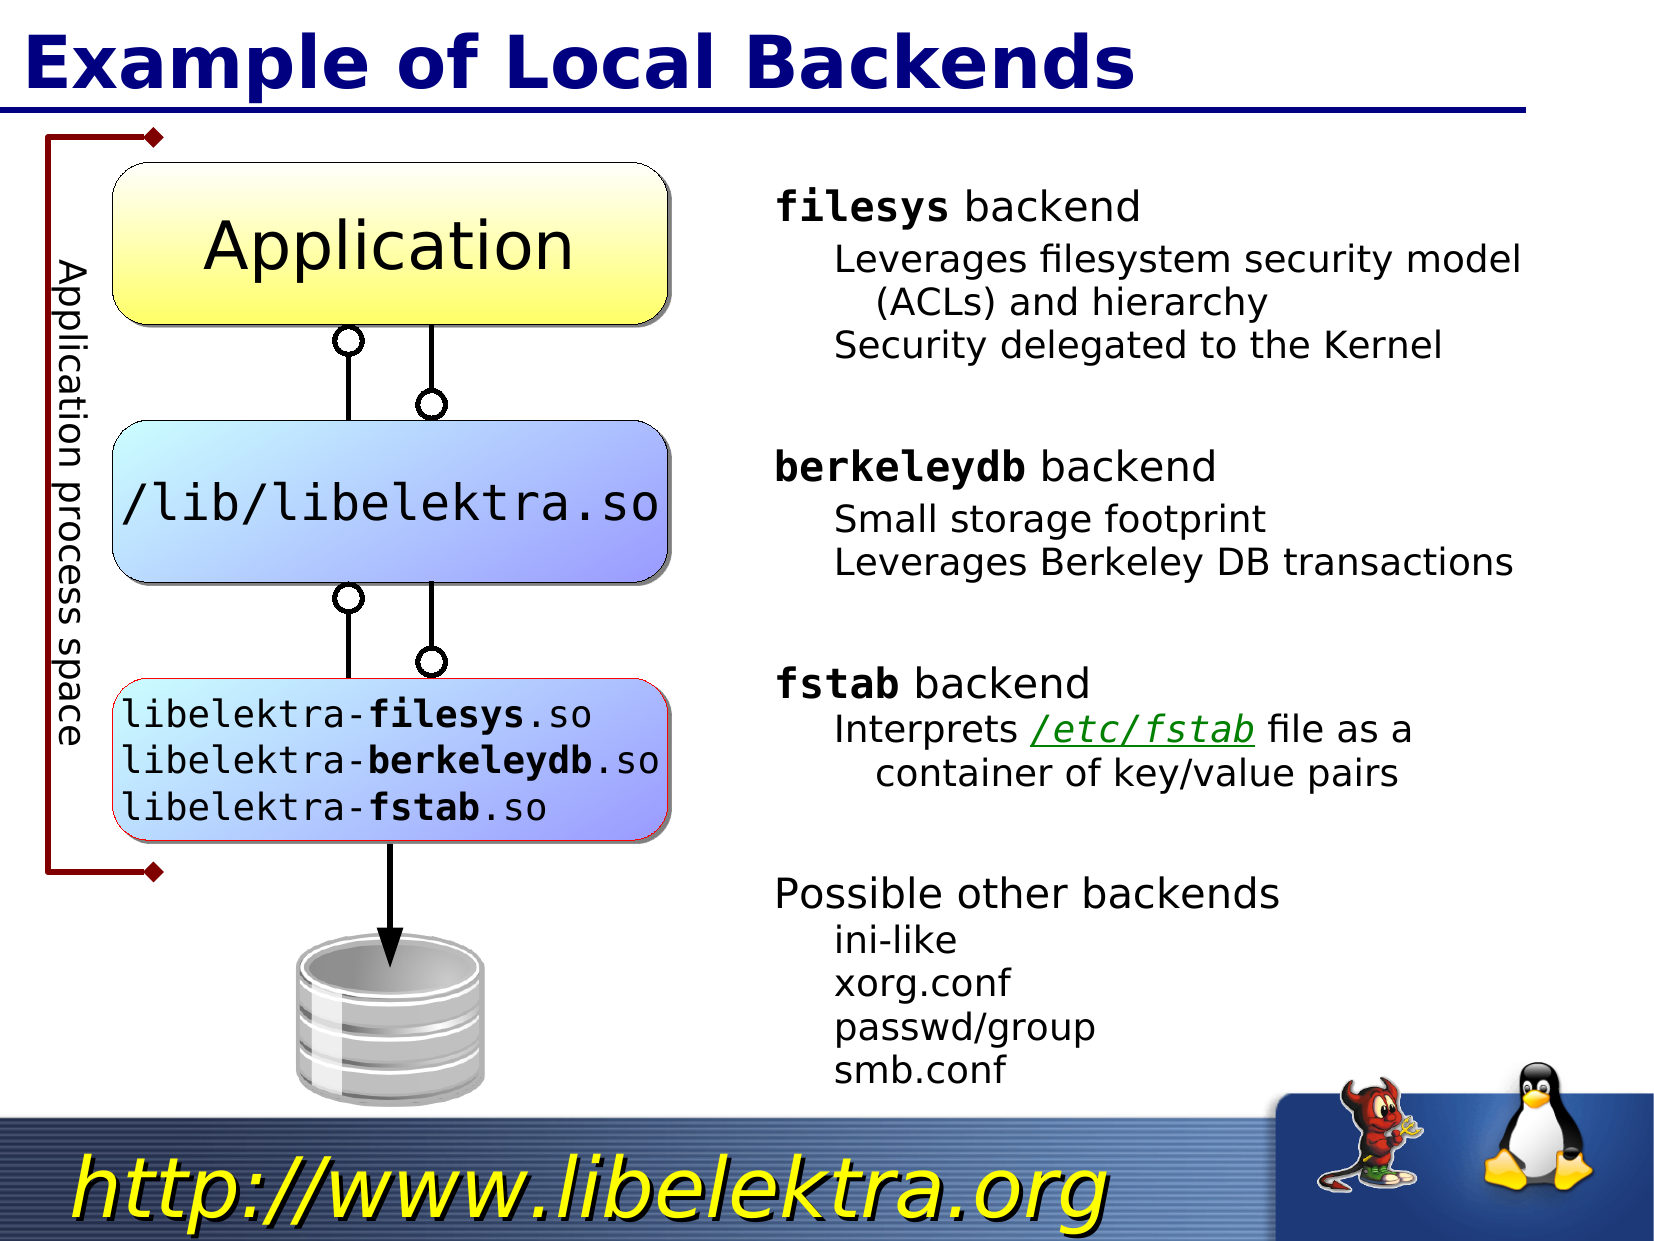

Example of Local Backends
Application
/lib/libelektra.so
libelektra-filesys.so
libelektra-berkeleydb.so
libelektra-fstab.so
# filesys backend
Leverages filesystem security model (ACLs) and hierarchy
Security delegated to the Kernel
berkeleydb backend
Small storage footprint
Leverages Berkeley DB transactions
fstab backend
Interprets /etc/fstab file as a container of key/value pairs
Possible other backends
ini-like
xorg.conf
passwd/group
smb.conf
Application process space